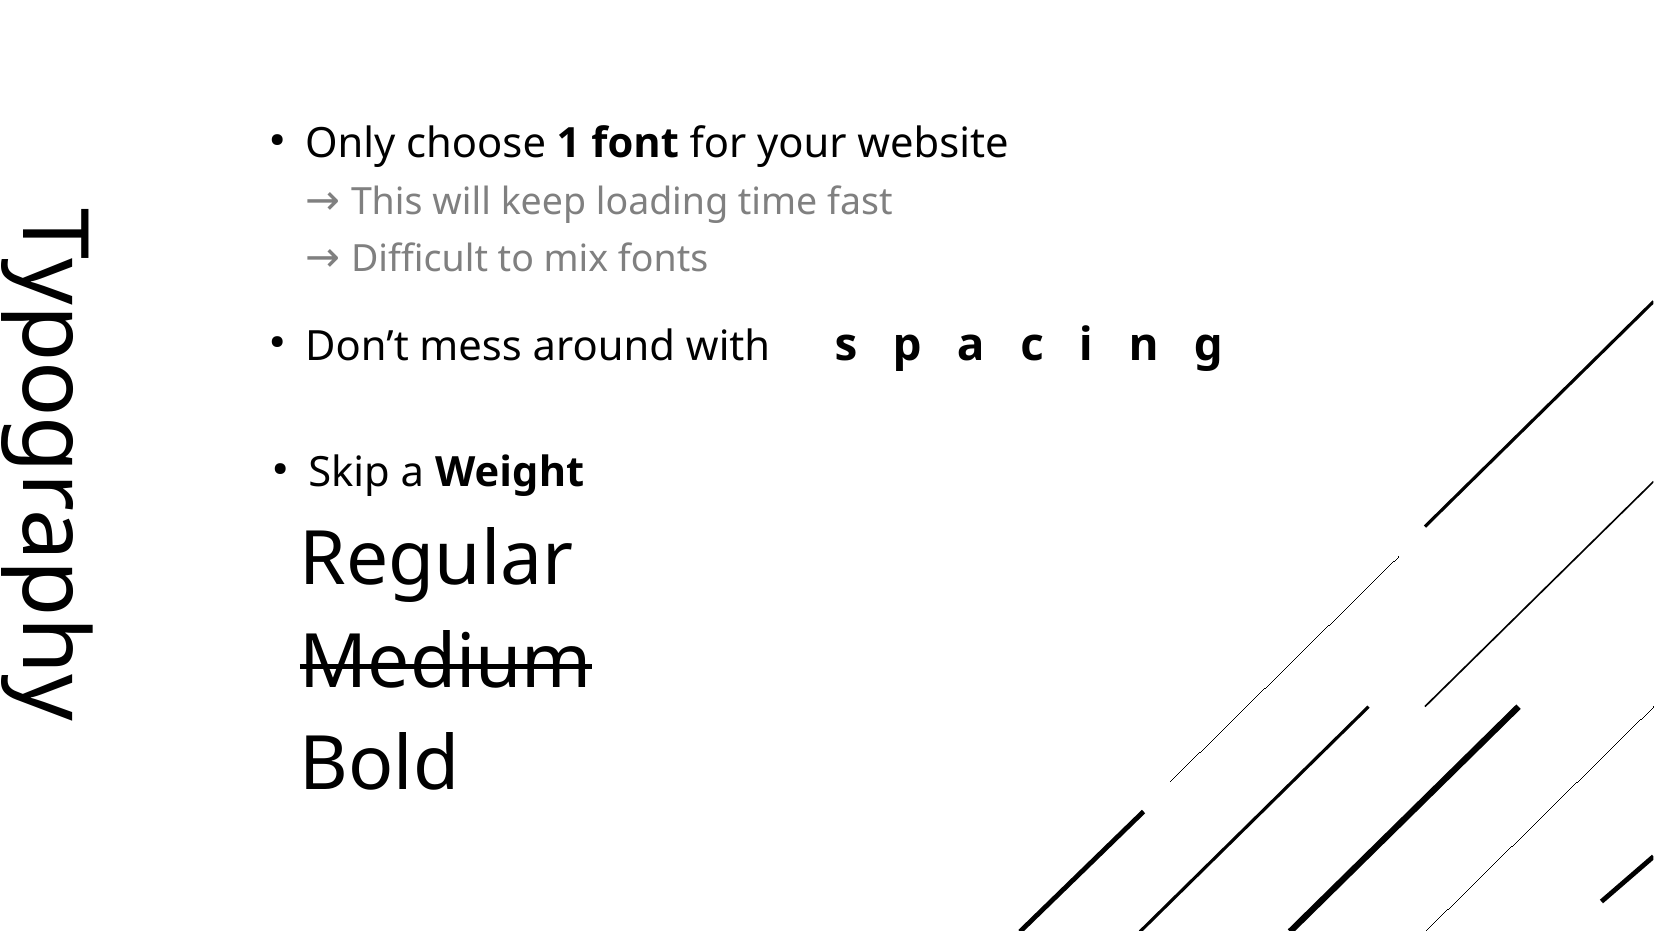

Only choose 1 font for your website
→ This will keep loading time fast
→ Difficult to mix fonts
Don’t mess around with spacing
# Typography
Skip a Weight
Regular
Medium
Bold